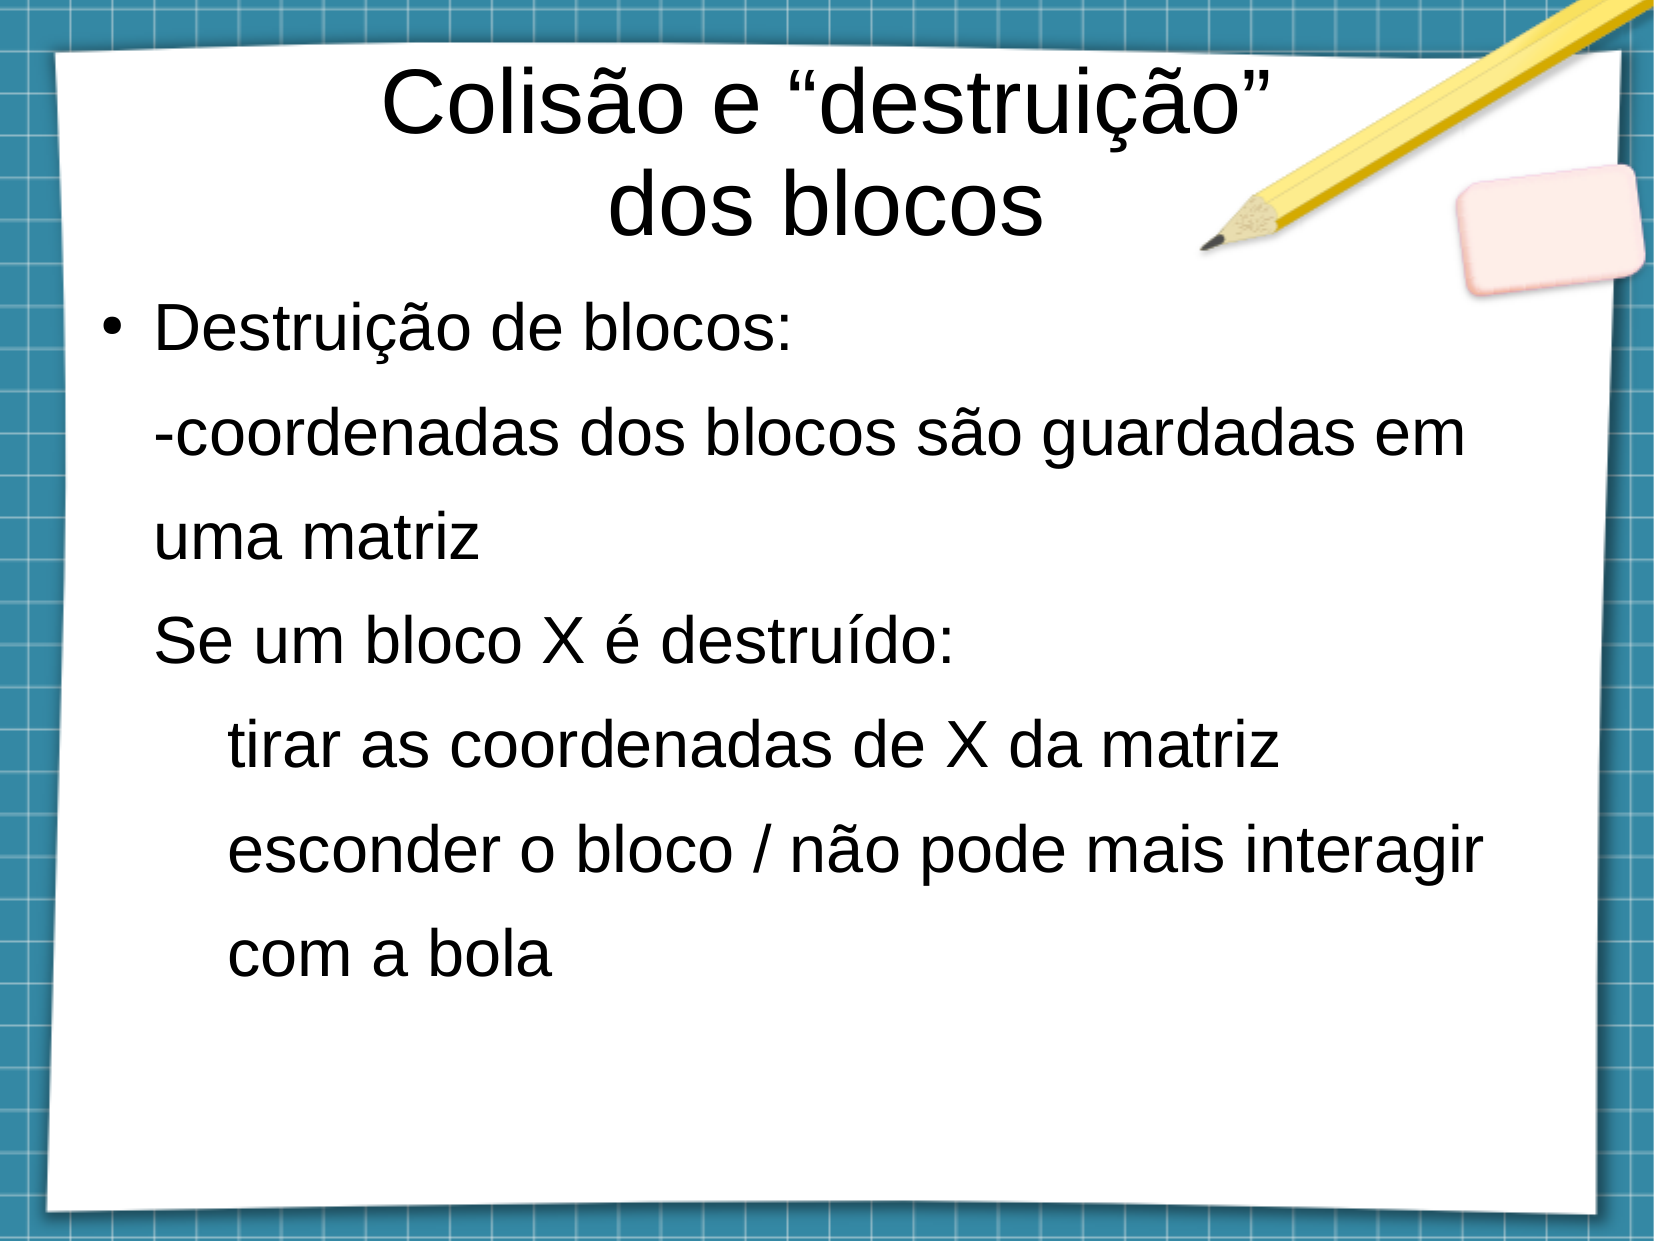

# Colisão e “destruição” dos blocos
Destruição de blocos:
-coordenadas dos blocos são guardadas em
uma matriz
Se um bloco X é destruído:
 tirar as coordenadas de X da matriz
 esconder o bloco / não pode mais interagir
 com a bola